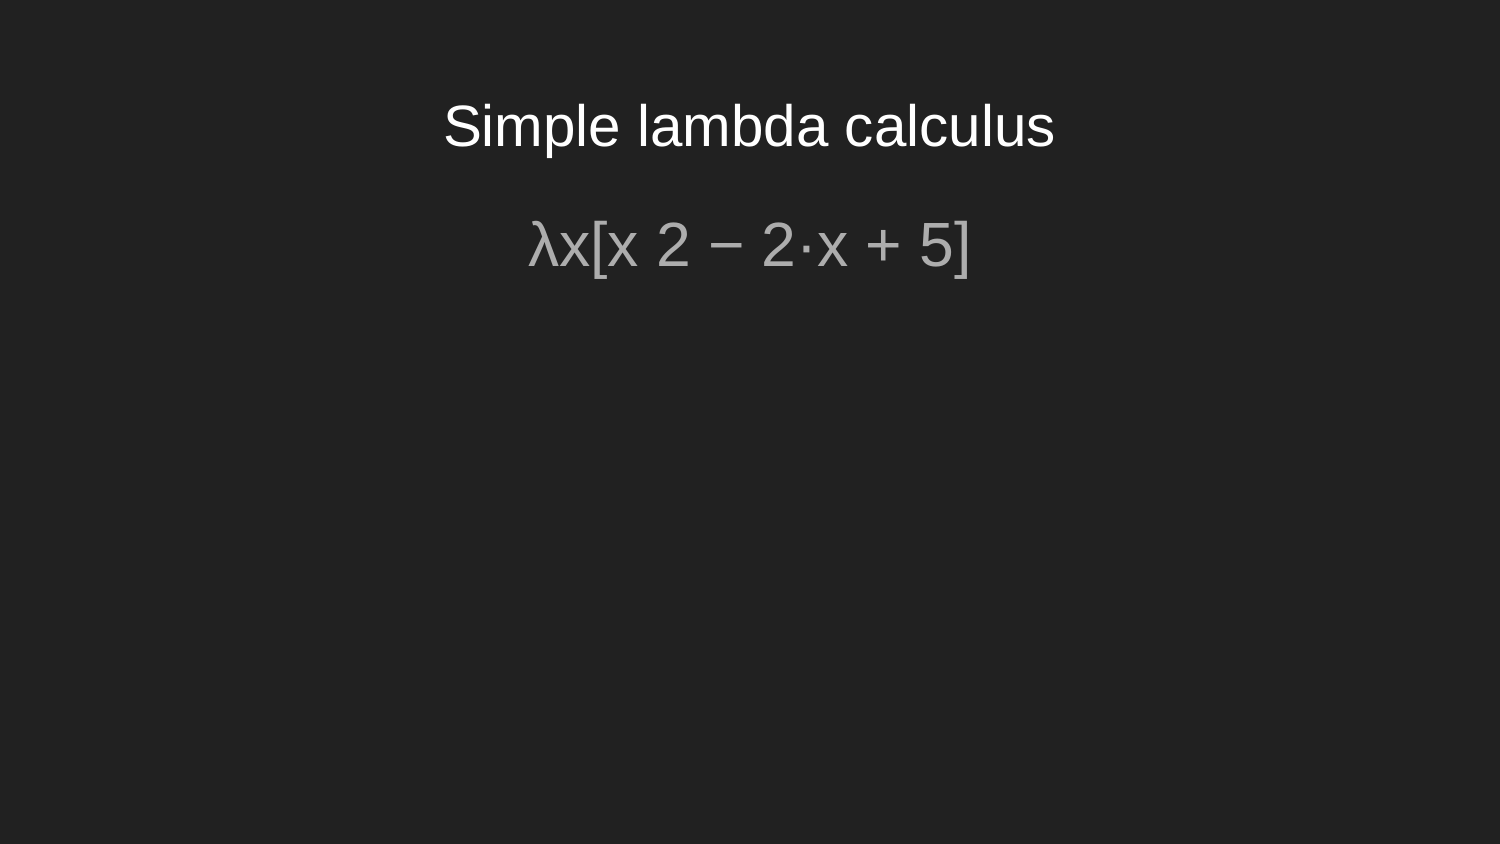

# Simple lambda calculus
λx[x 2 − 2·x + 5]